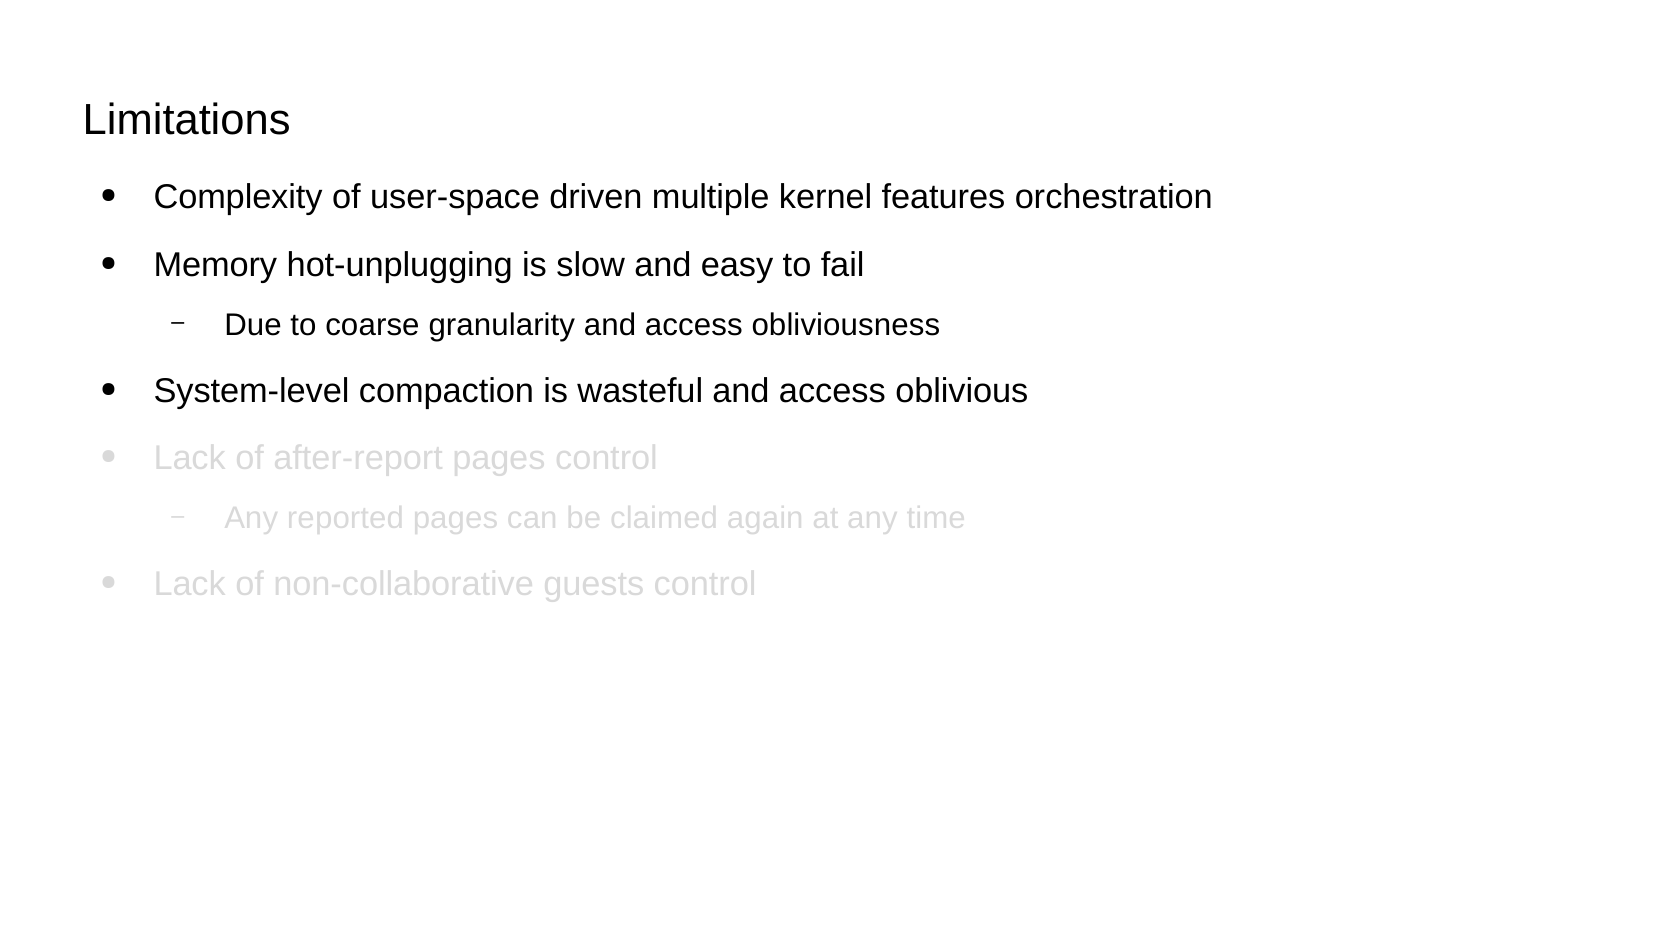

# Limitations
Complexity of user-space driven multiple kernel features orchestration
Memory hot-unplugging is slow and easy to fail
Due to coarse granularity and access obliviousness
System-level compaction is wasteful and access oblivious
Lack of after-report pages control
Any reported pages can be claimed again at any time
Lack of non-collaborative guests control